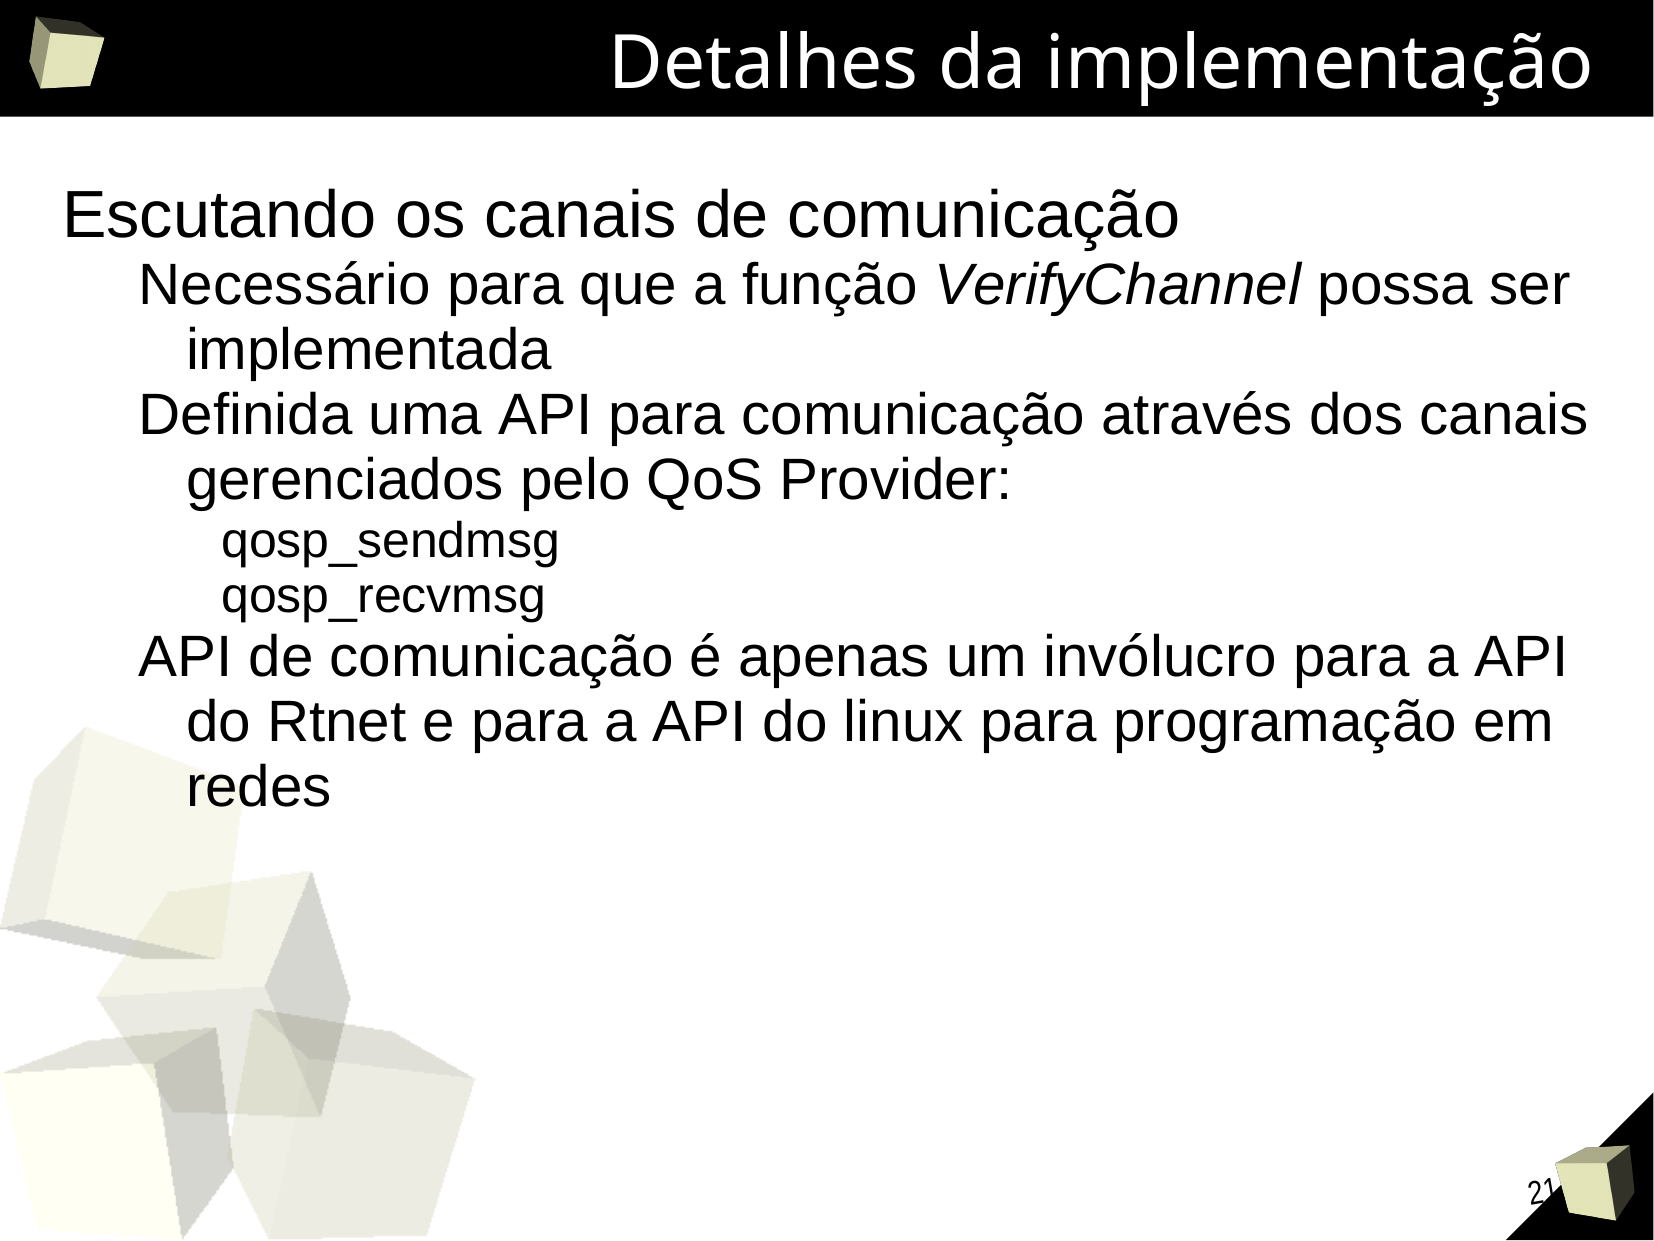

# Detalhes da implementação
Escutando os canais de comunicação
Necessário para que a função VerifyChannel possa ser implementada
Definida uma API para comunicação através dos canais gerenciados pelo QoS Provider:
qosp_sendmsg
qosp_recvmsg
API de comunicação é apenas um invólucro para a API do Rtnet e para a API do linux para programação em redes